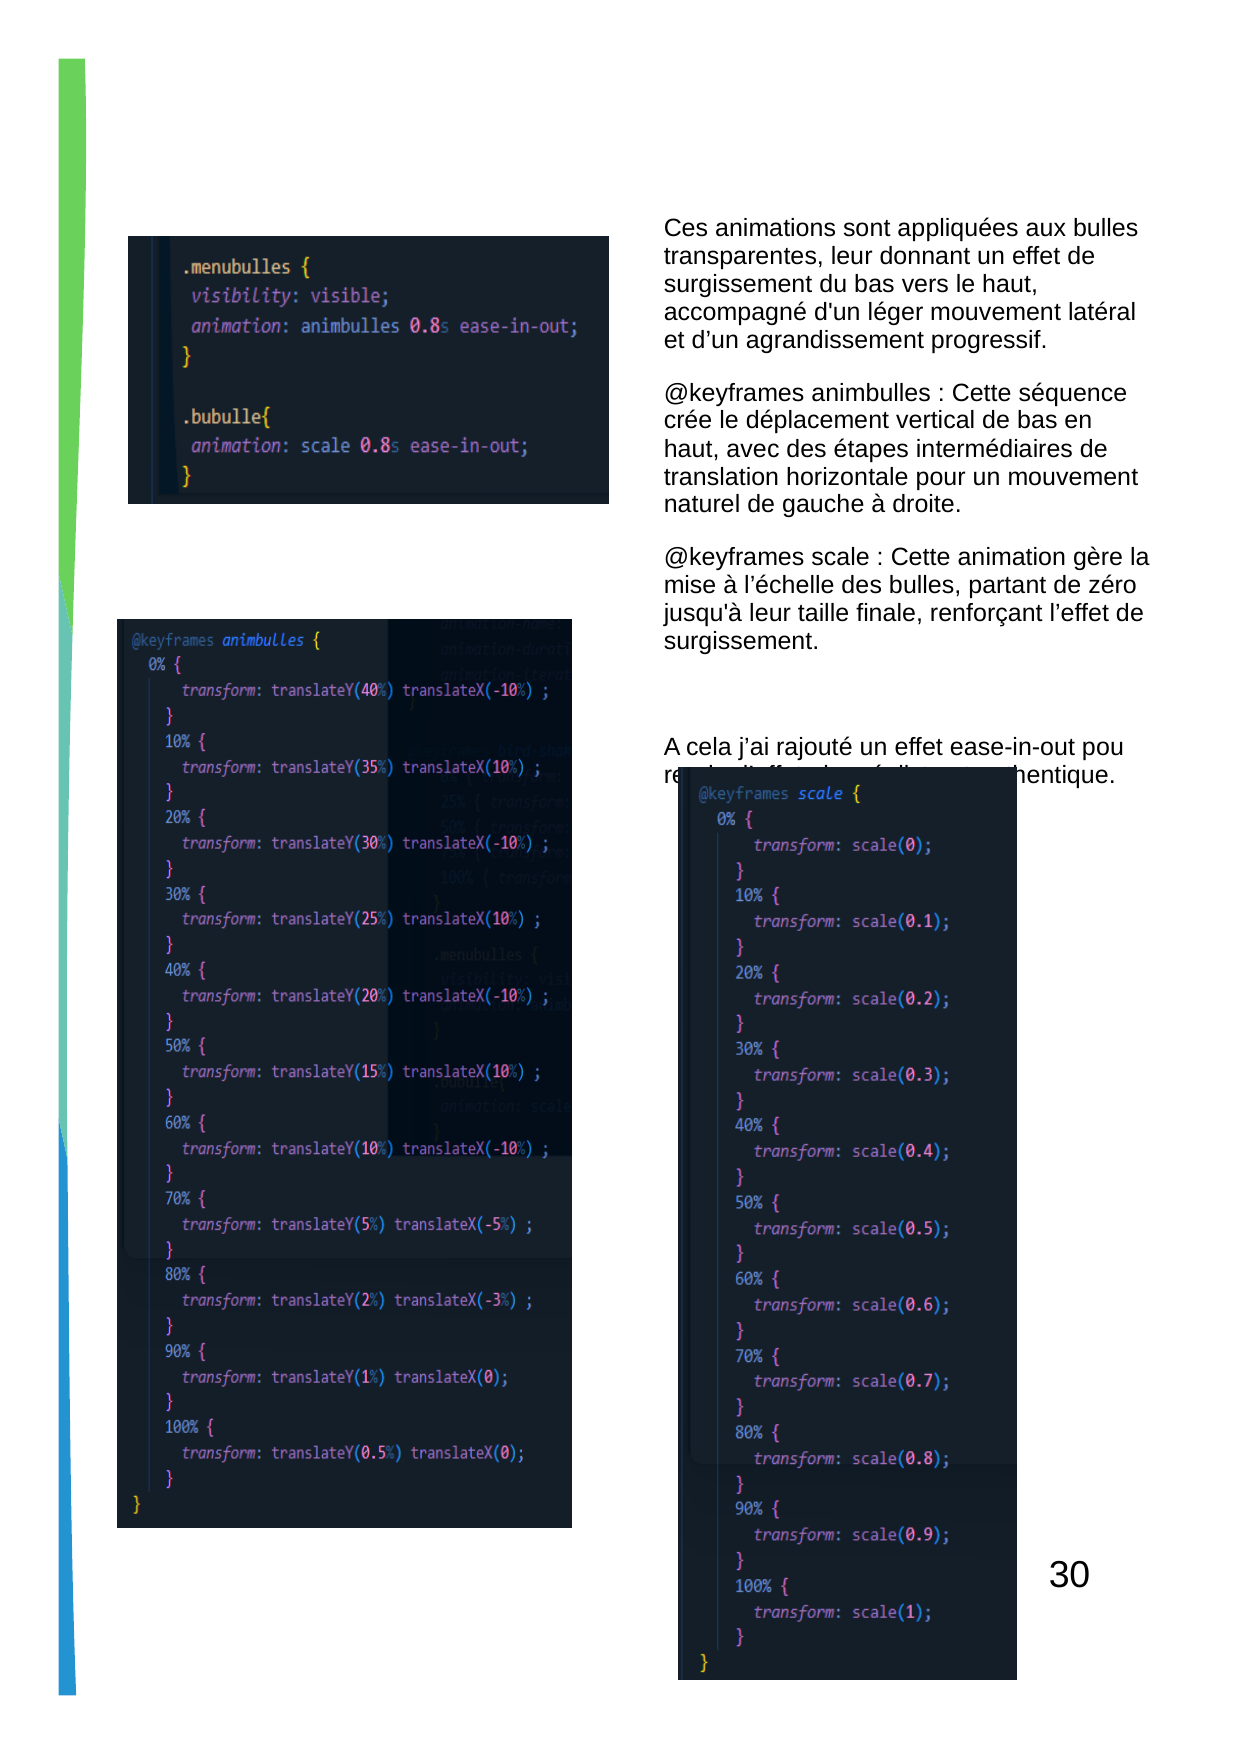

Ces animations sont appliquées aux bulles transparentes, leur donnant un effet de surgissement du bas vers le haut, accompagné d'un léger mouvement latéral et d’un agrandissement progressif.
@keyframes animbulles : Cette séquence crée le déplacement vertical de bas en haut, avec des étapes intermédiaires de translation horizontale pour un mouvement naturel de gauche à droite.
@keyframes scale : Cette animation gère la mise à l’échelle des bulles, partant de zéro jusqu'à leur taille finale, renforçant l’effet de surgissement.
A cela j’ai rajouté un effet ease-in-out pou rendre l’effet plus réaliste et authentique.